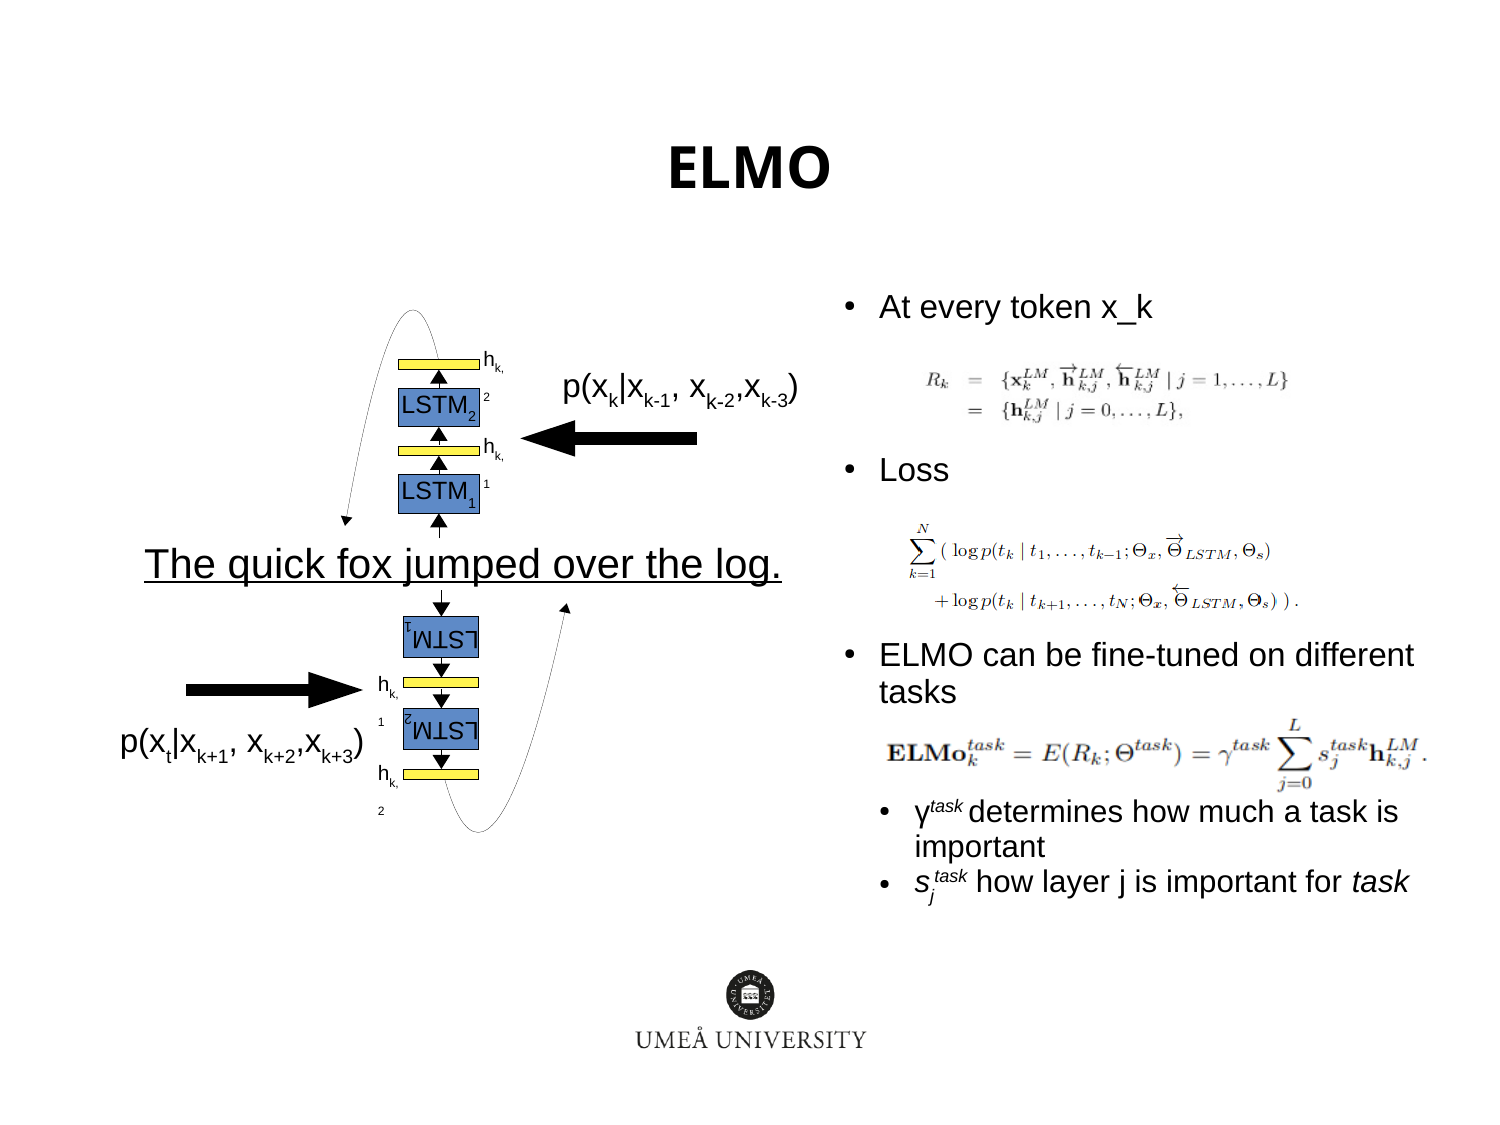

# ELMO
At every token x_k
Loss
ELMO can be fine-tuned on different tasks
γtask determines how much a task is important
sjtask how layer j is important for task
hk,2
p(xk|xk-1, xk-2,xk-3)
LSTM2
hk,1
LSTM1
The quick fox jumped over the log.
LSTM1
LSTM1
LSTM1
hk,1
LSTM2
p(xt|xk+1, xk+2,xk+3)
hk,2